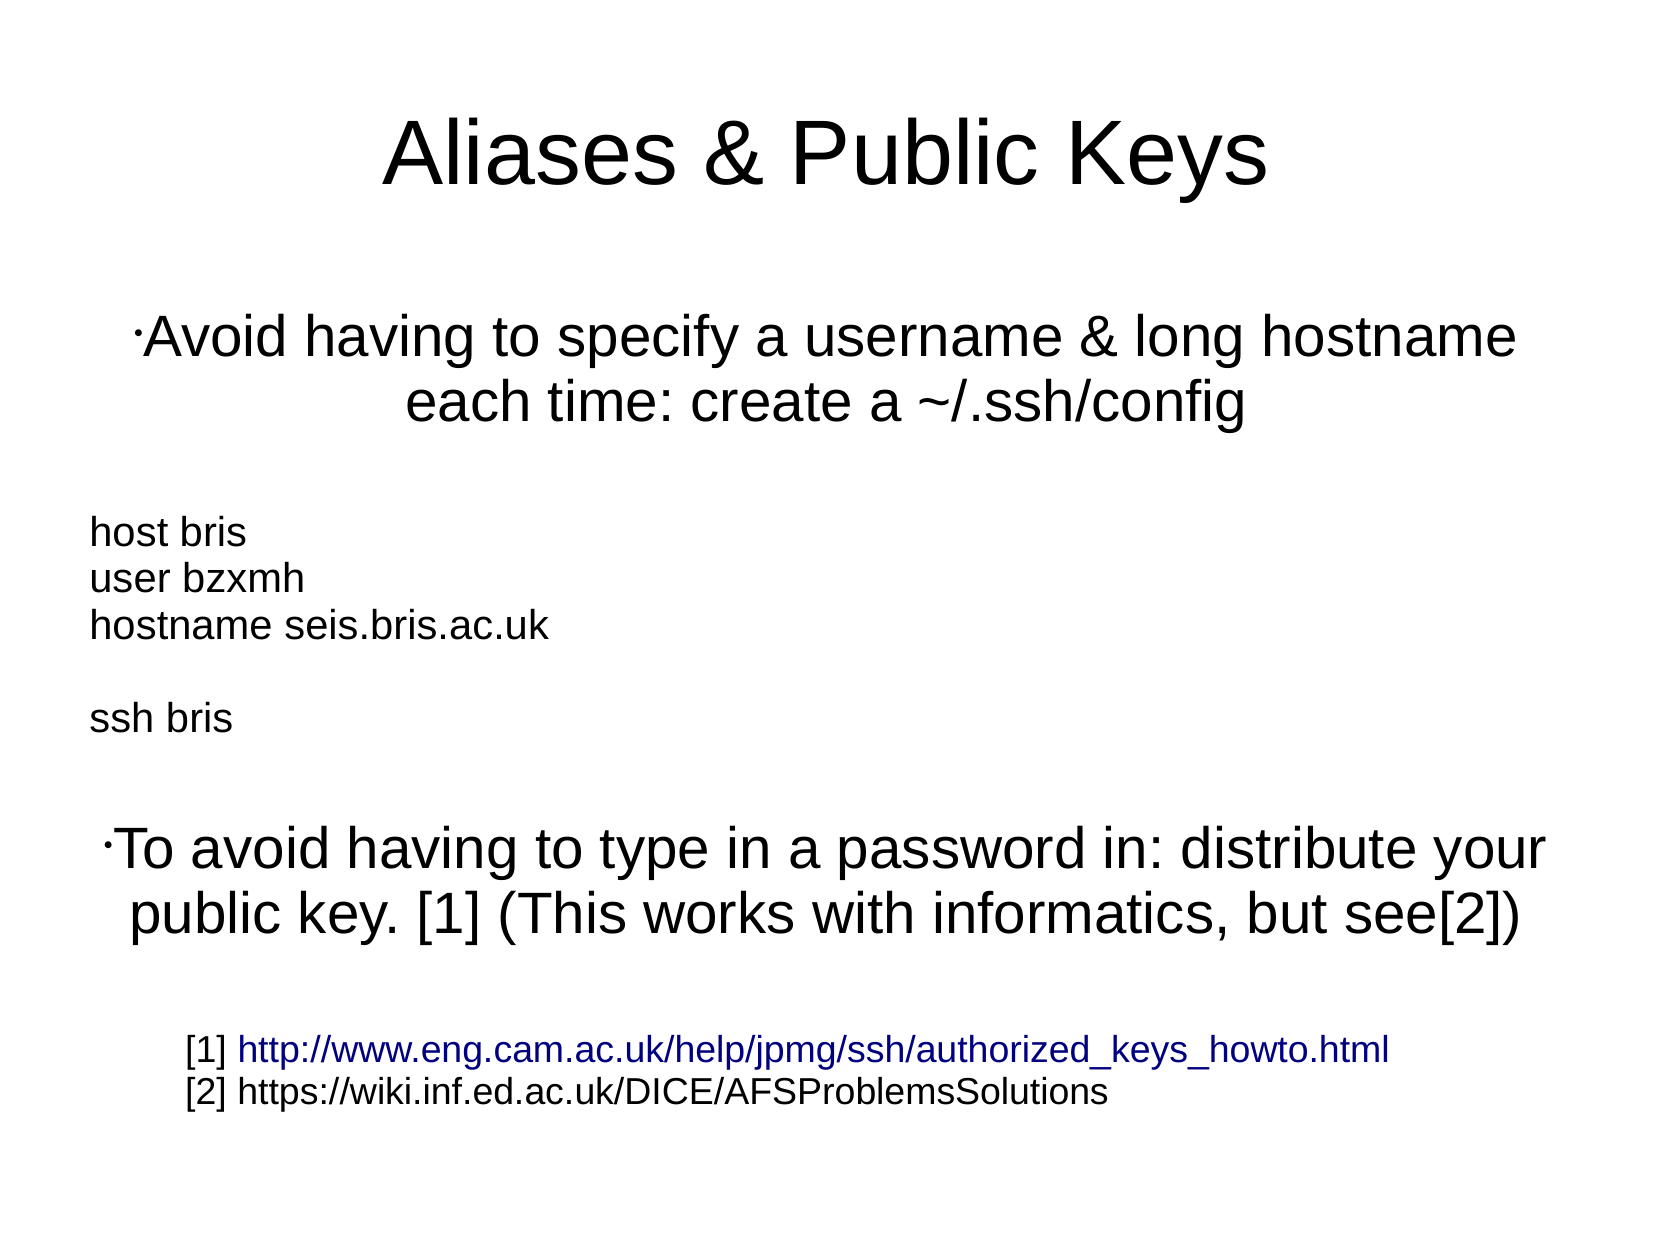

# Aliases & Public Keys
Avoid having to specify a username & long hostname each time: create a ~/.ssh/config
host bris
user bzxmh
hostname seis.bris.ac.uk
ssh bris
To avoid having to type in a password in: distribute your public key. [1] (This works with informatics, but see[2])
[1] http://www.eng.cam.ac.uk/help/jpmg/ssh/authorized_keys_howto.html
[2] https://wiki.inf.ed.ac.uk/DICE/AFSProblemsSolutions